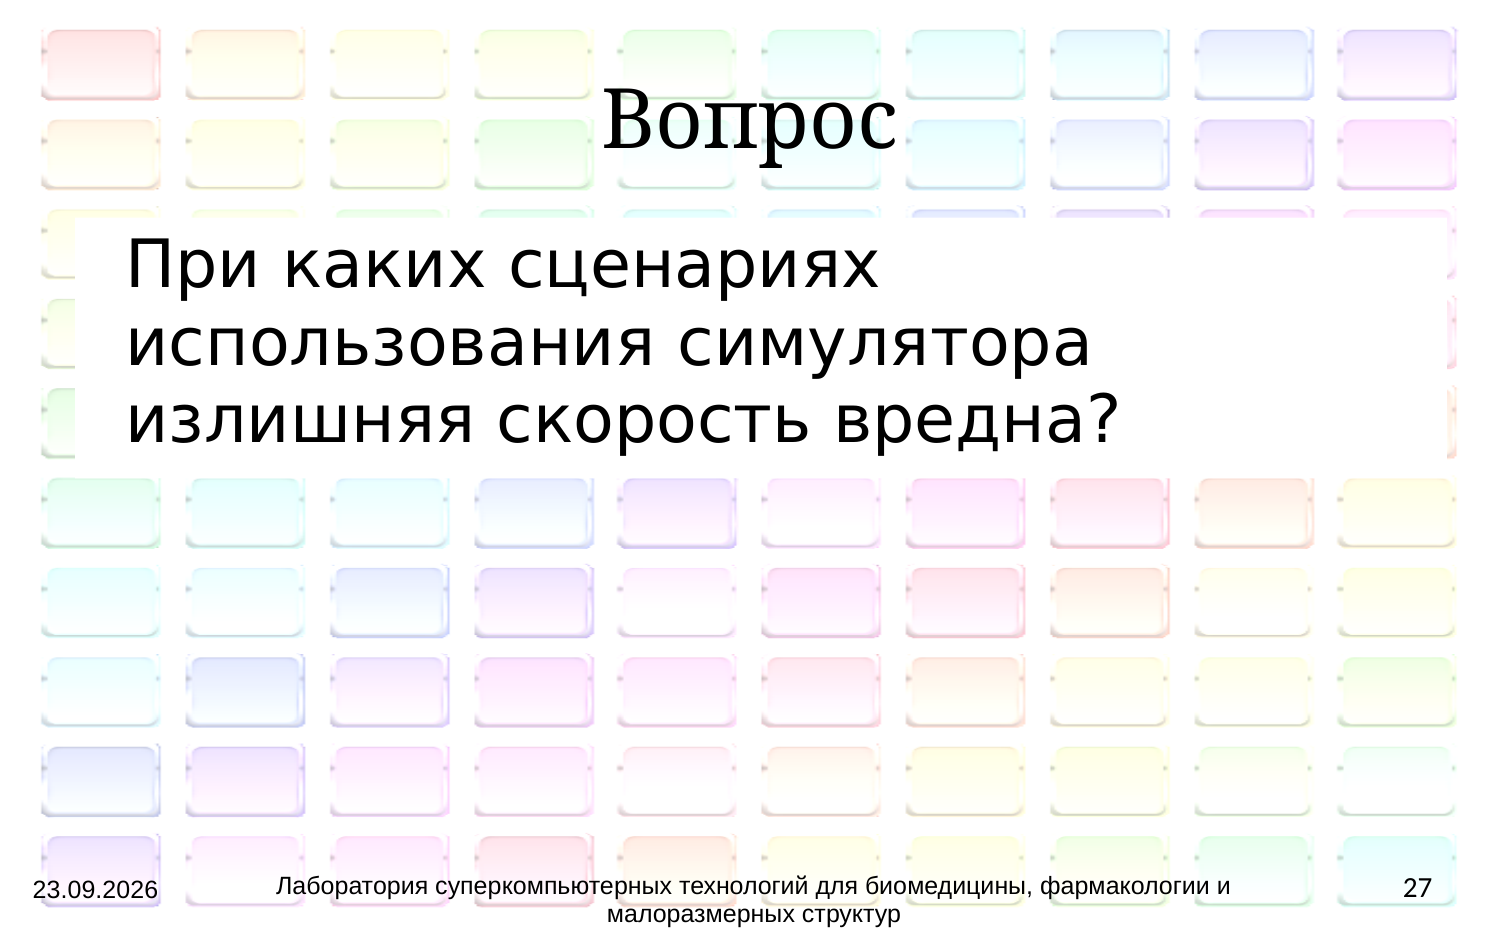

# Вопрос
При каких сценариях использования симулятора излишняя скорость вредна?
Лаборатория суперкомпьютерных технологий для биомедицины, фармакологии и малоразмерных структур